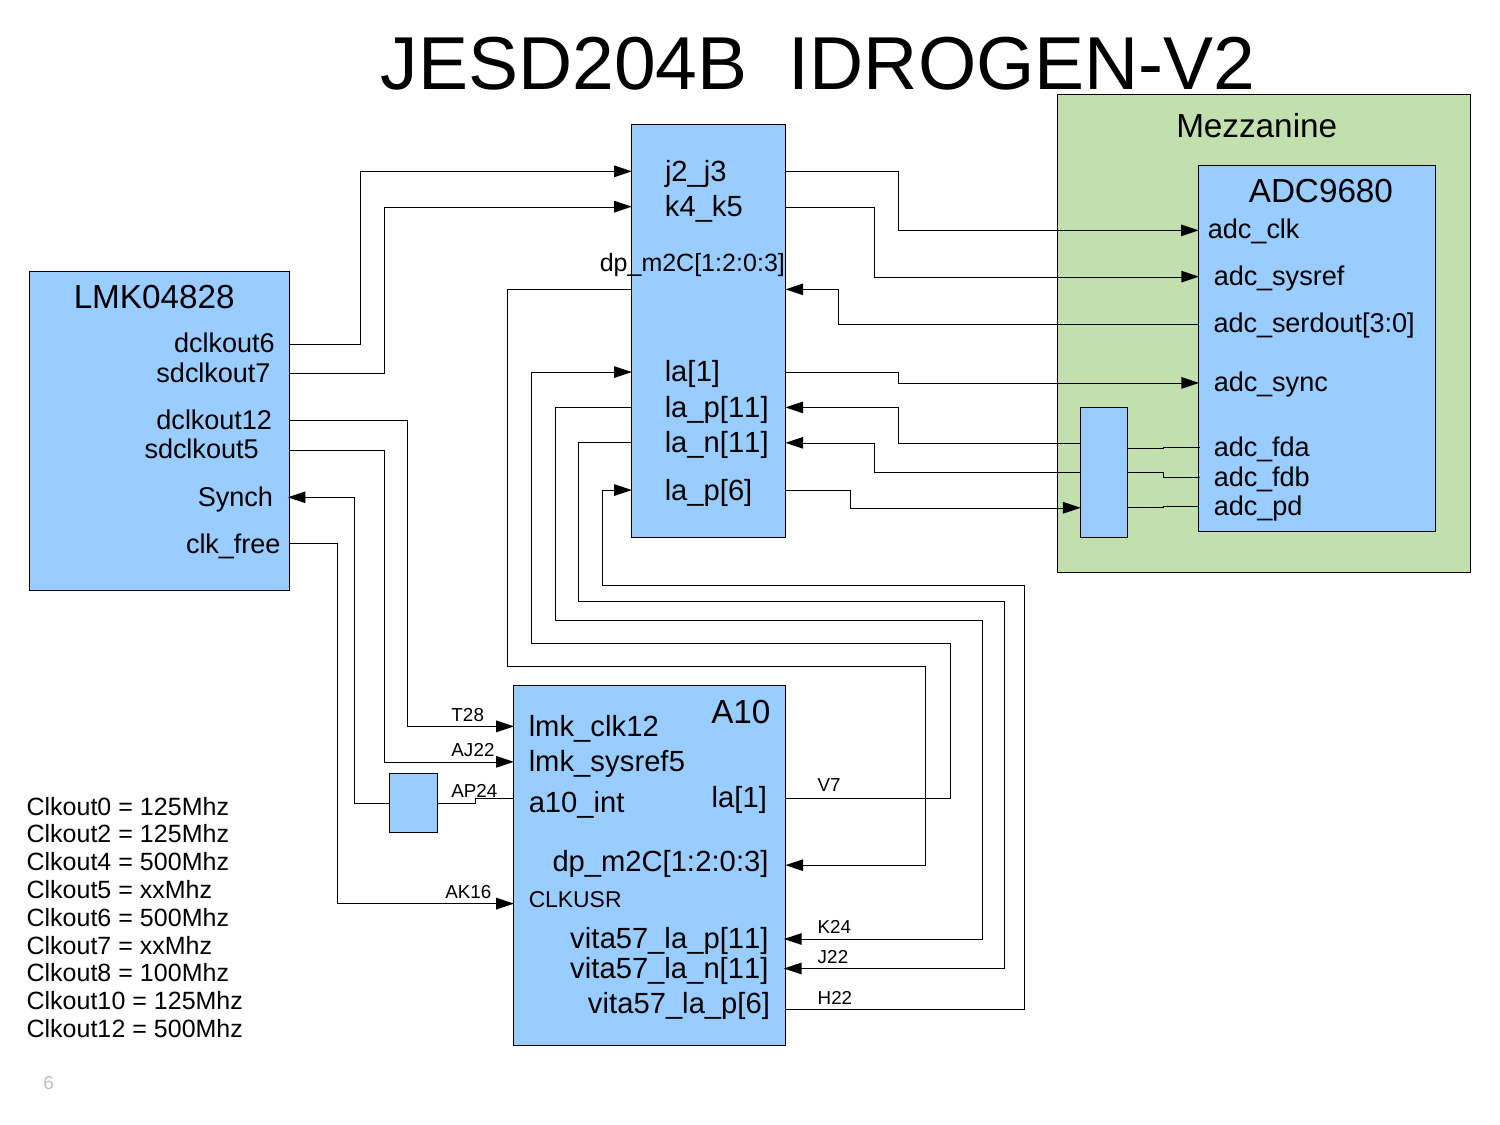

# JESD204B IDROGEN-V2
Mezzanine
j2_j3
ADC9680
k4_k5
adc_clk
dp_m2C[1:2:0:3]
adc_sysref
LMK04828
adc_serdout[3:0]
dclkout6
la[1]
sdclkout7
adc_sync
la_p[11]
dclkout12
la_n[11]
adc_fda
sdclkout5
adc_fdb
la_p[6]
Synch
adc_pd
clk_free
A10
T28
lmk_clk12
AJ22
lmk_sysref5
V7
AP24
la[1]
a10_int
Clkout0 = 125Mhz
Clkout2 = 125Mhz
Clkout4 = 500Mhz
Clkout5 = xxMhz
Clkout6 = 500Mhz
Clkout7 = xxMhz
Clkout8 = 100Mhz
Clkout10 = 125Mhz
Clkout12 = 500Mhz
dp_m2C[1:2:0:3]
AK16
CLKUSR
K24
vita57_la_p[11]
J22
vita57_la_n[11]
vita57_la_p[6]
H22